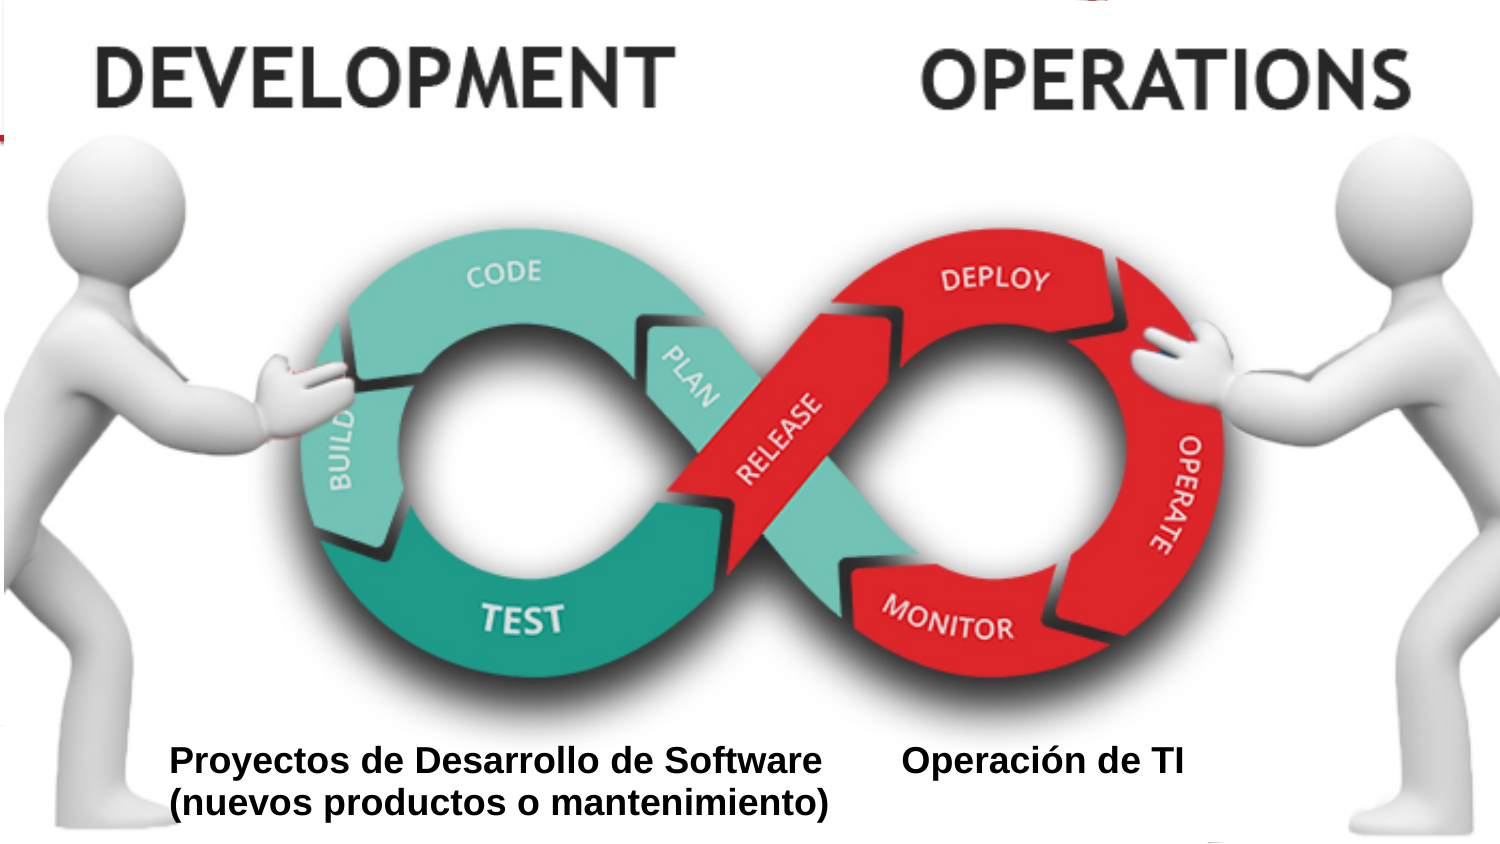

Proyectos de Desarrollo de Software
(nuevos productos o mantenimiento)
Operación de TI